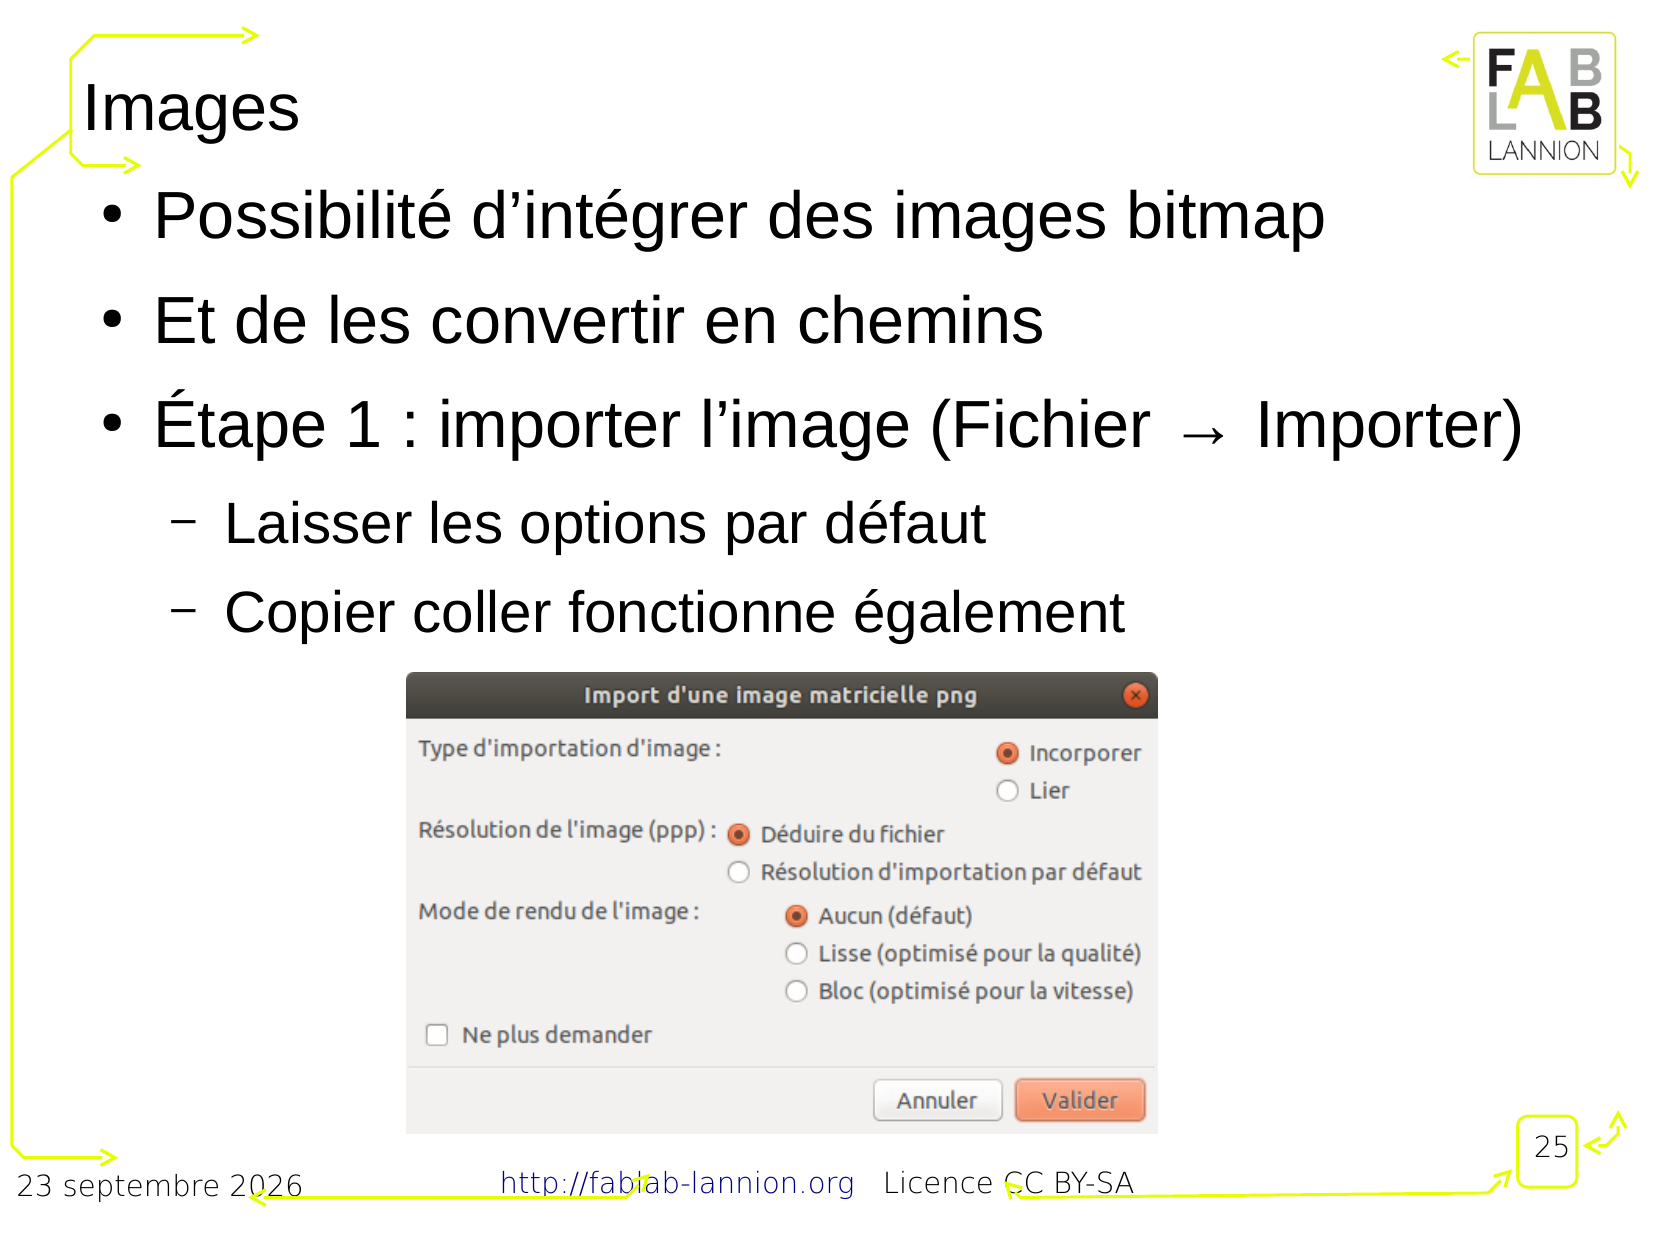

# Images
Possibilité d’intégrer des images bitmap
Et de les convertir en chemins
Étape 1 : importer l’image (Fichier → Importer)
Laisser les options par défaut
Copier coller fonctionne également
25